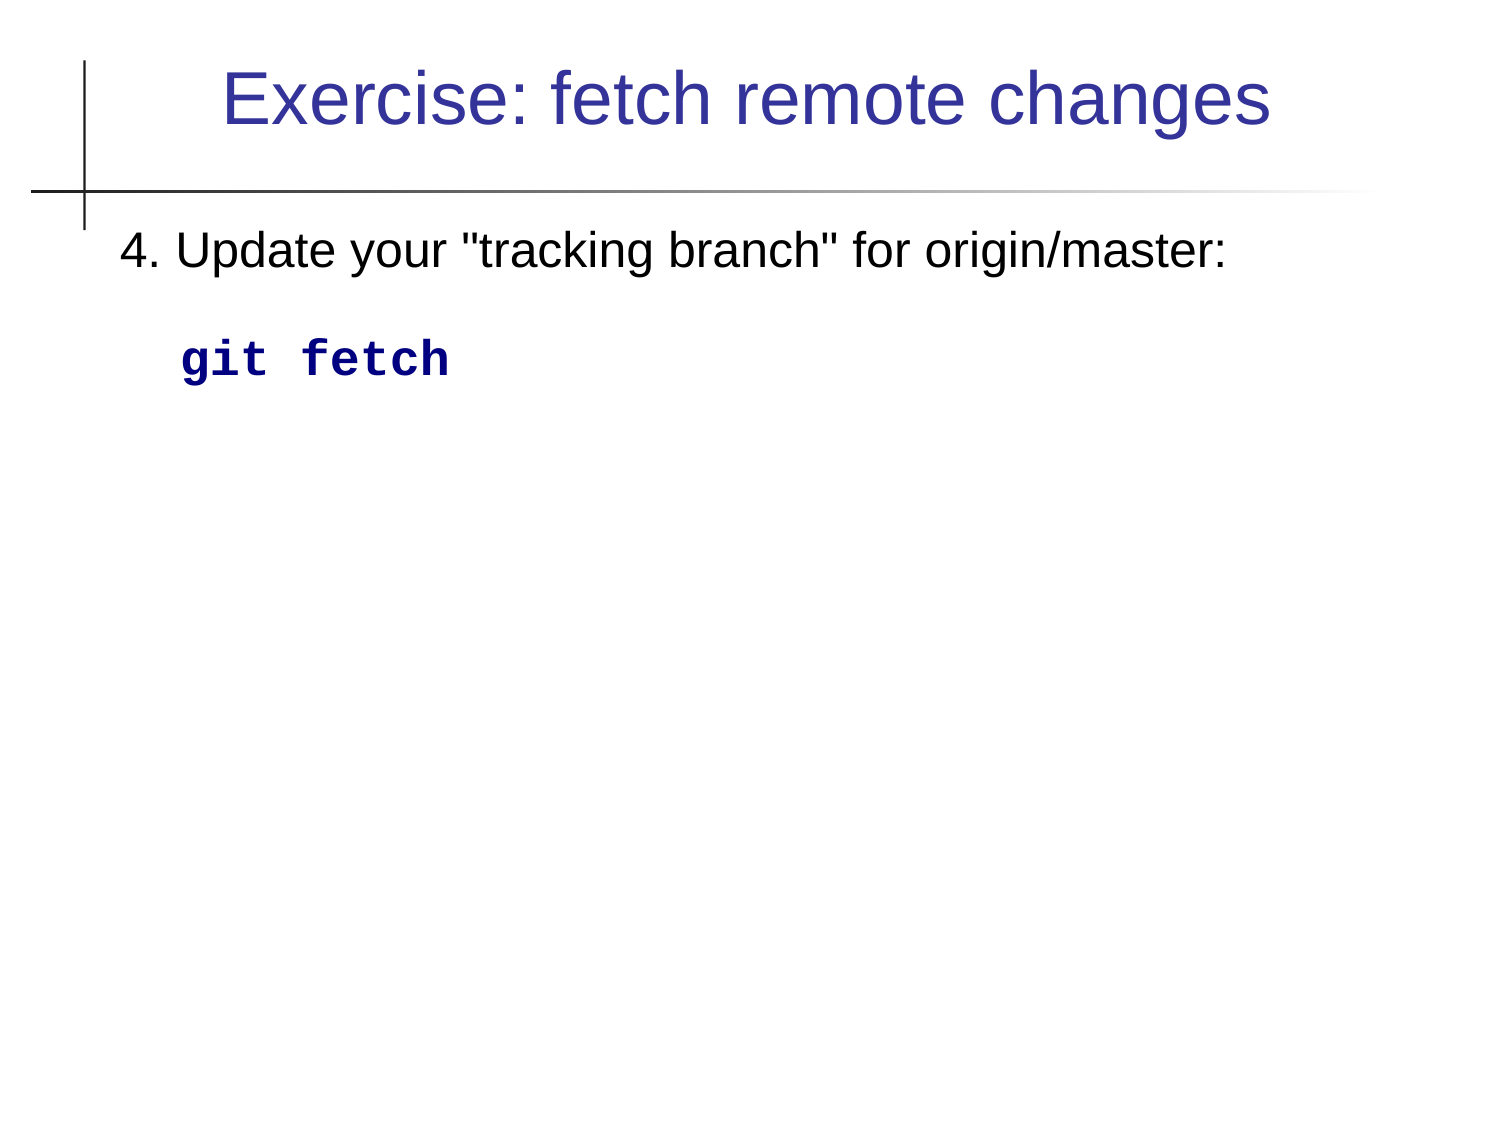

# Exercise: fetch remote changes
4. Update your "tracking branch" for origin/master:
 git fetch